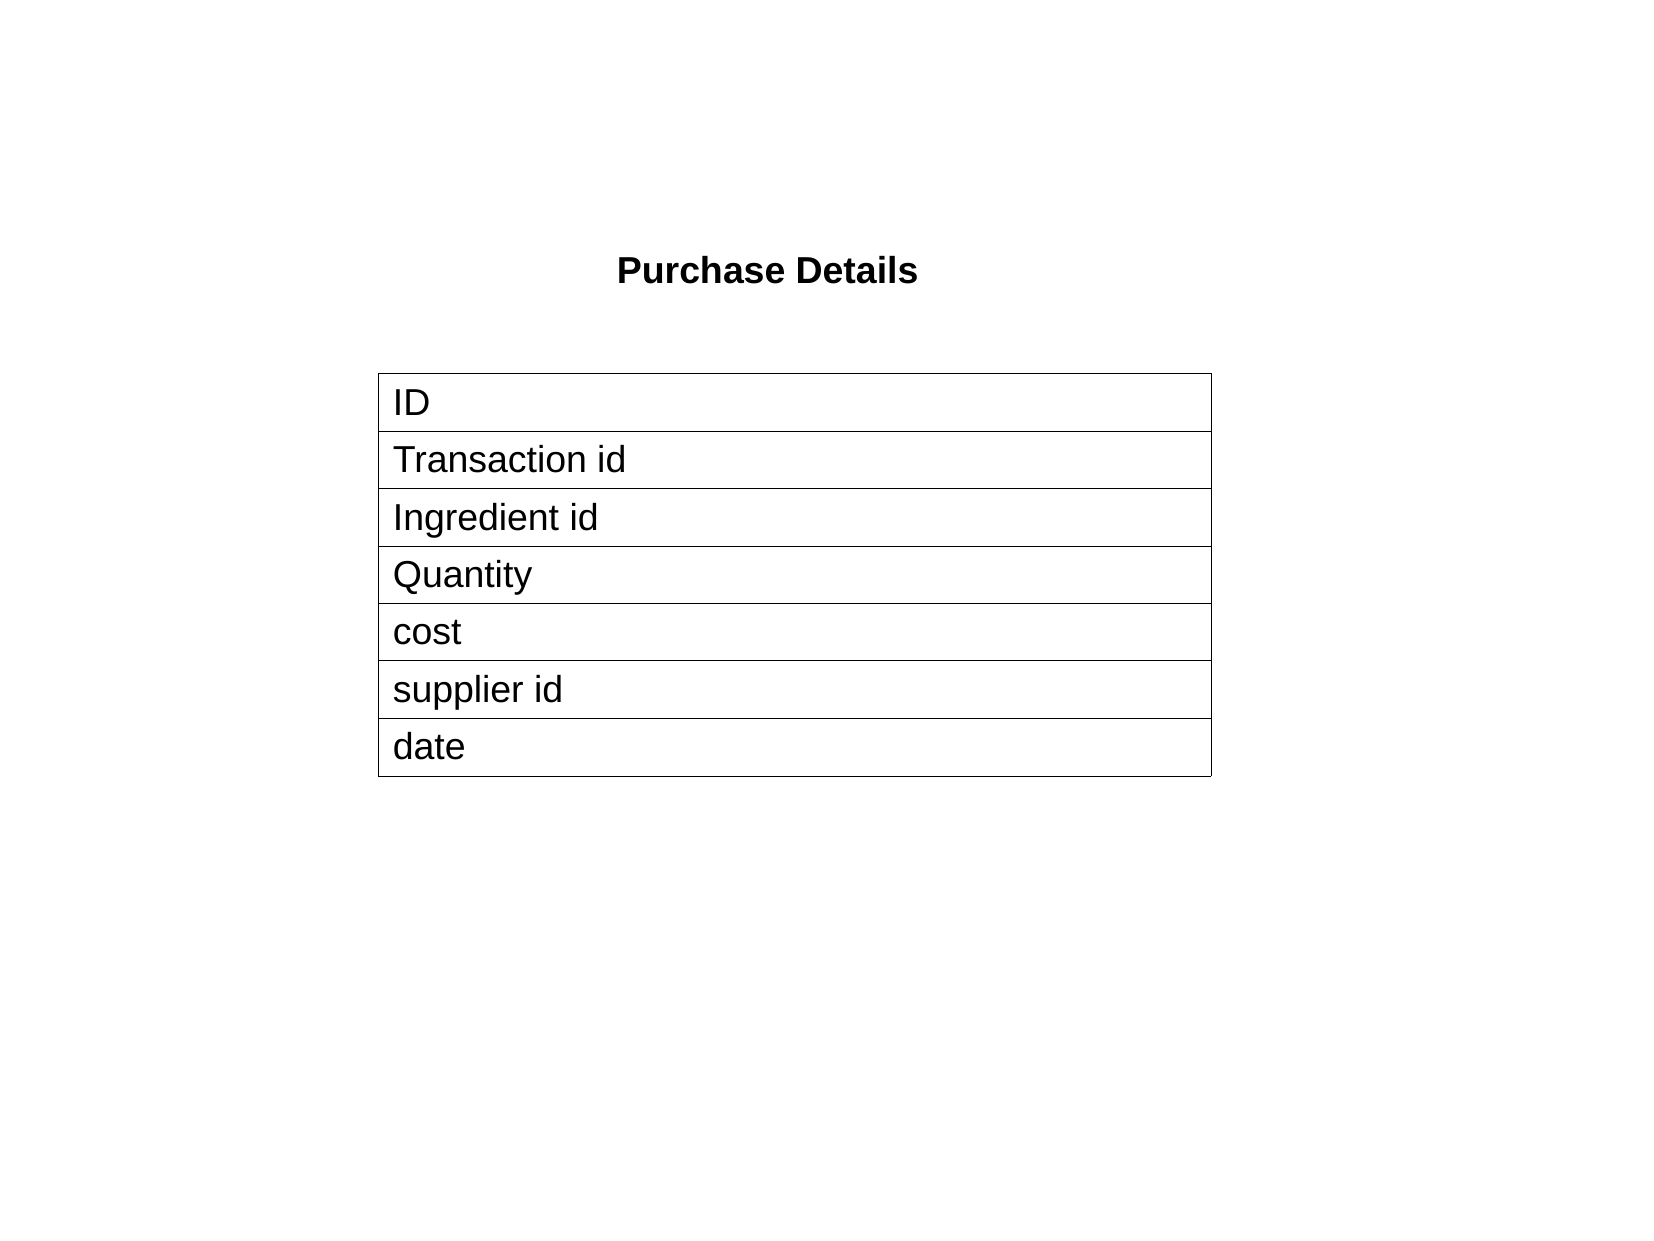

Purchase Details
| ID |
| --- |
| Transaction id |
| Ingredient id |
| Quantity |
| cost |
| supplier id |
| date |